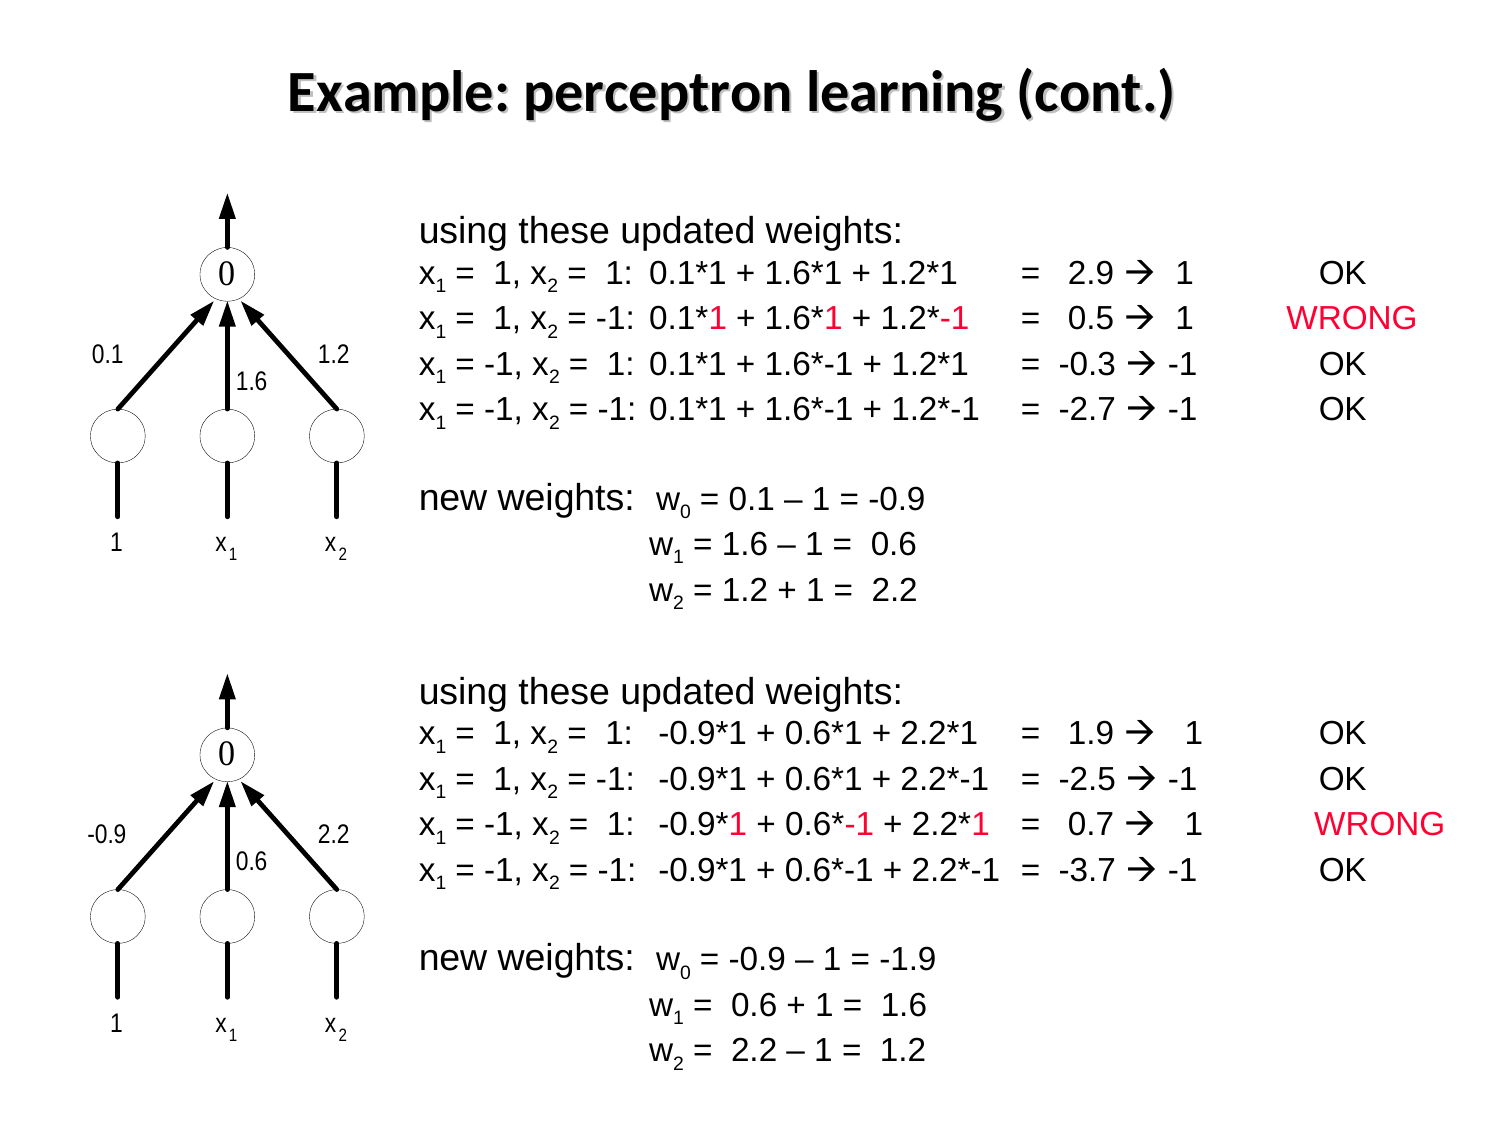

# Example: perceptron learning (cont.)
using these updated weights:
x1 = 1, x2 = 1:	0.1*1 + 1.6*1 + 1.2*1 	= 2.9  1 	OK
x1 = 1, x2 = -1:	0.1*1 + 1.6*1 + 1.2*-1 	= 0.5  1 WRONG
x1 = -1, x2 = 1:	0.1*1 + 1.6*-1 + 1.2*1 	= -0.3  -1 	OK
x1 = -1, x2 = -1:	0.1*1 + 1.6*-1 + 1.2*-1	= -2.7  -1 	OK
new weights: w0 = 0.1 – 1 = -0.9
	w1 = 1.6 – 1 = 0.6
	w2 = 1.2 + 1 = 2.2
using these updated weights:
x1 = 1, x2 = 1:	 -0.9*1 + 0.6*1 + 2.2*1 	= 1.9  1 	OK
x1 = 1, x2 = -1:	 -0.9*1 + 0.6*1 + 2.2*-1 	= -2.5  -1 	OK
x1 = -1, x2 = 1:	 -0.9*1 + 0.6*-1 + 2.2*1 	= 0.7  1 WRONG
x1 = -1, x2 = -1:	 -0.9*1 + 0.6*-1 + 2.2*-1	= -3.7  -1 	OK
new weights: w0 = -0.9 – 1 = -1.9
	w1 = 0.6 + 1 = 1.6
	w2 = 2.2 – 1 = 1.2